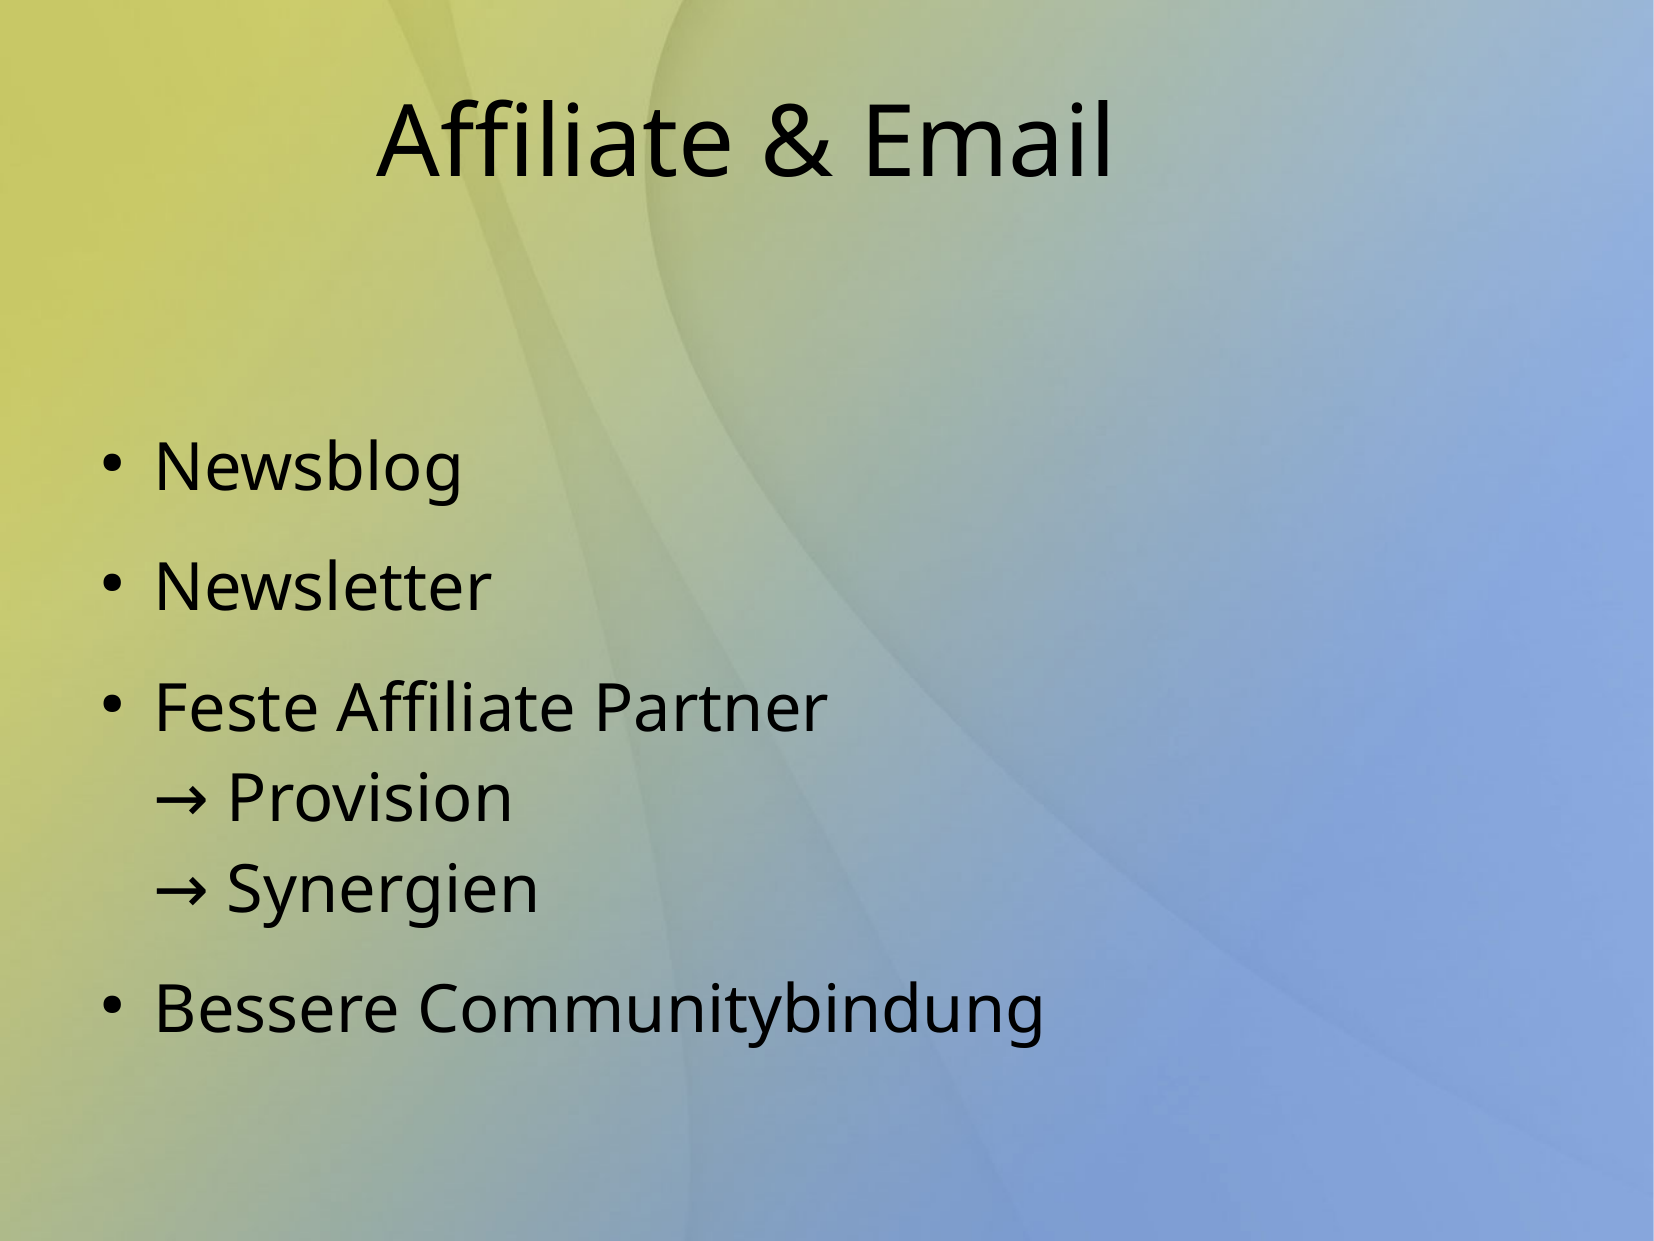

# Affiliate & Email
Newsblog
Newsletter
Feste Affiliate Partner
→ Provision
→ Synergien
Bessere Communitybindung